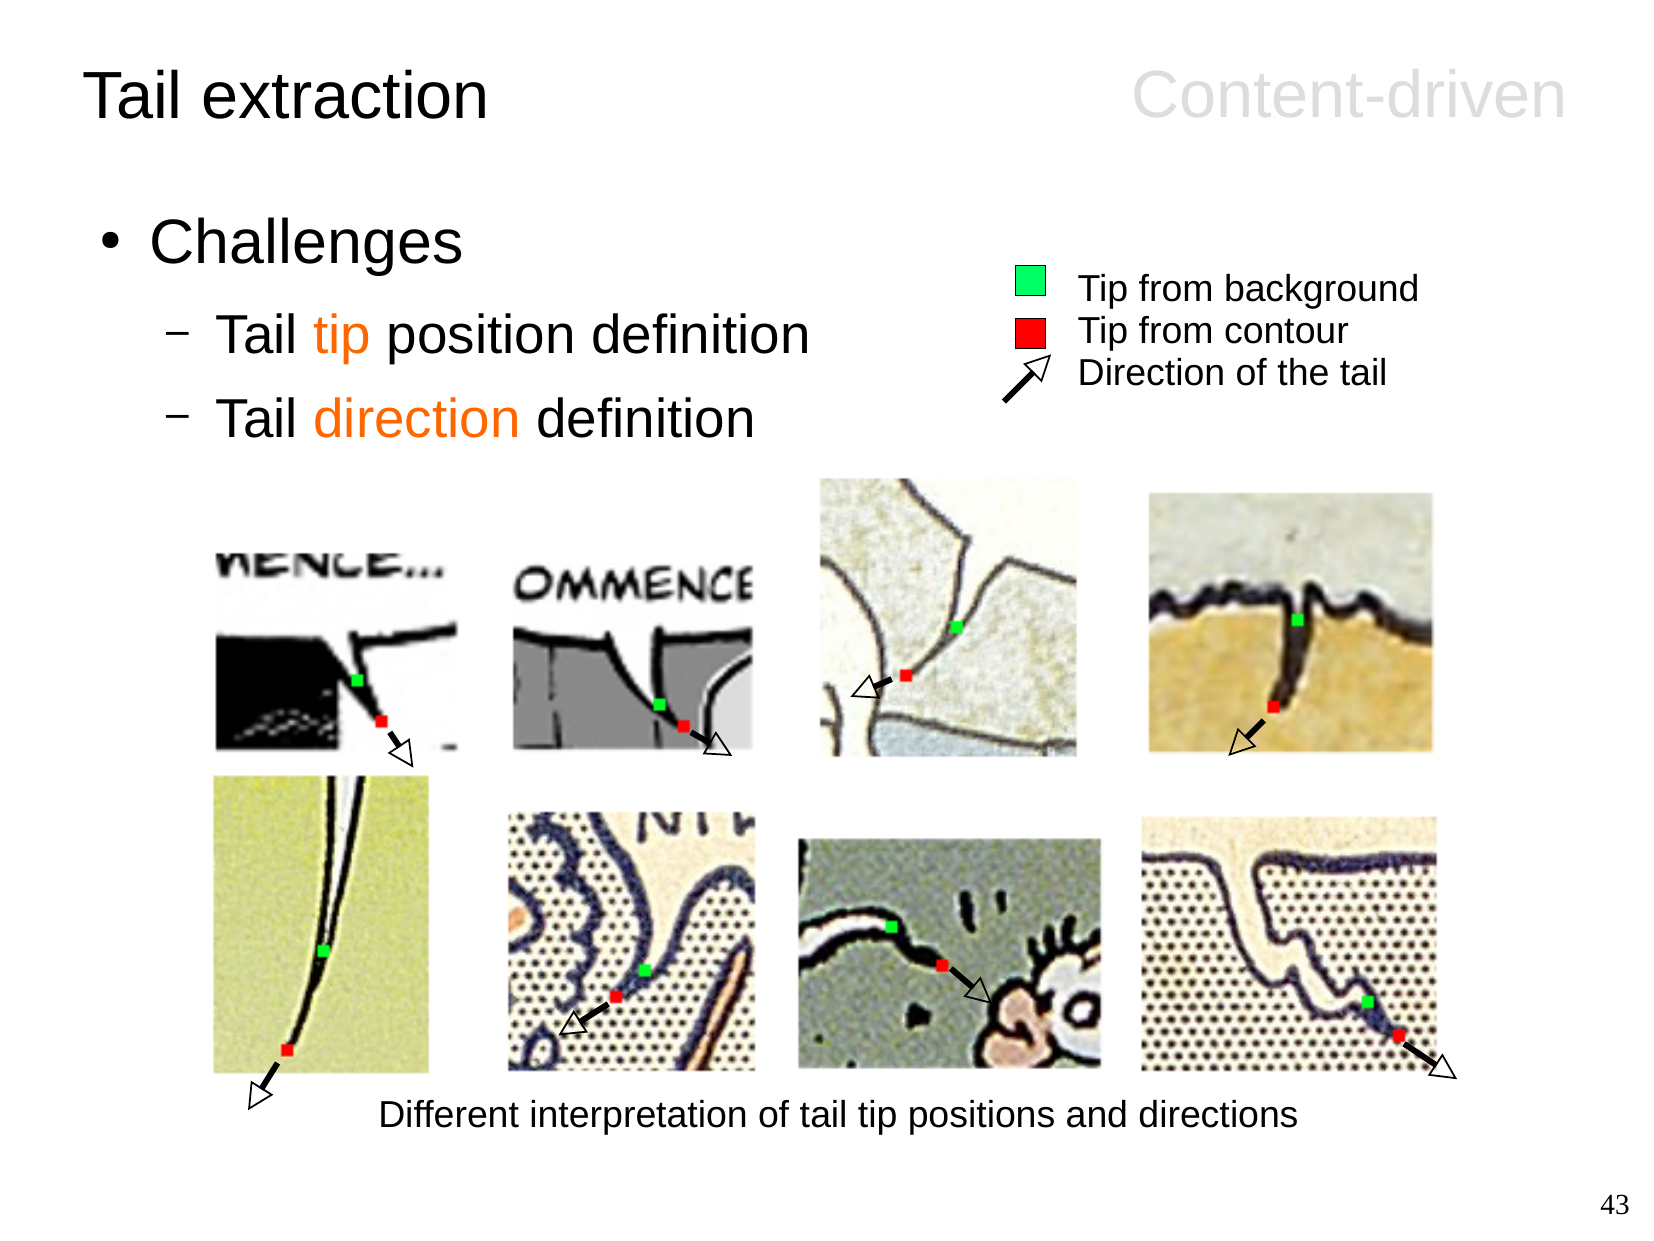

# Tail extraction
Challenges
Tail tip position definition
Tail direction definition
Tip from background
Tip from contour
Direction of the tail
Different interpretation of tail tip positions and directions
43